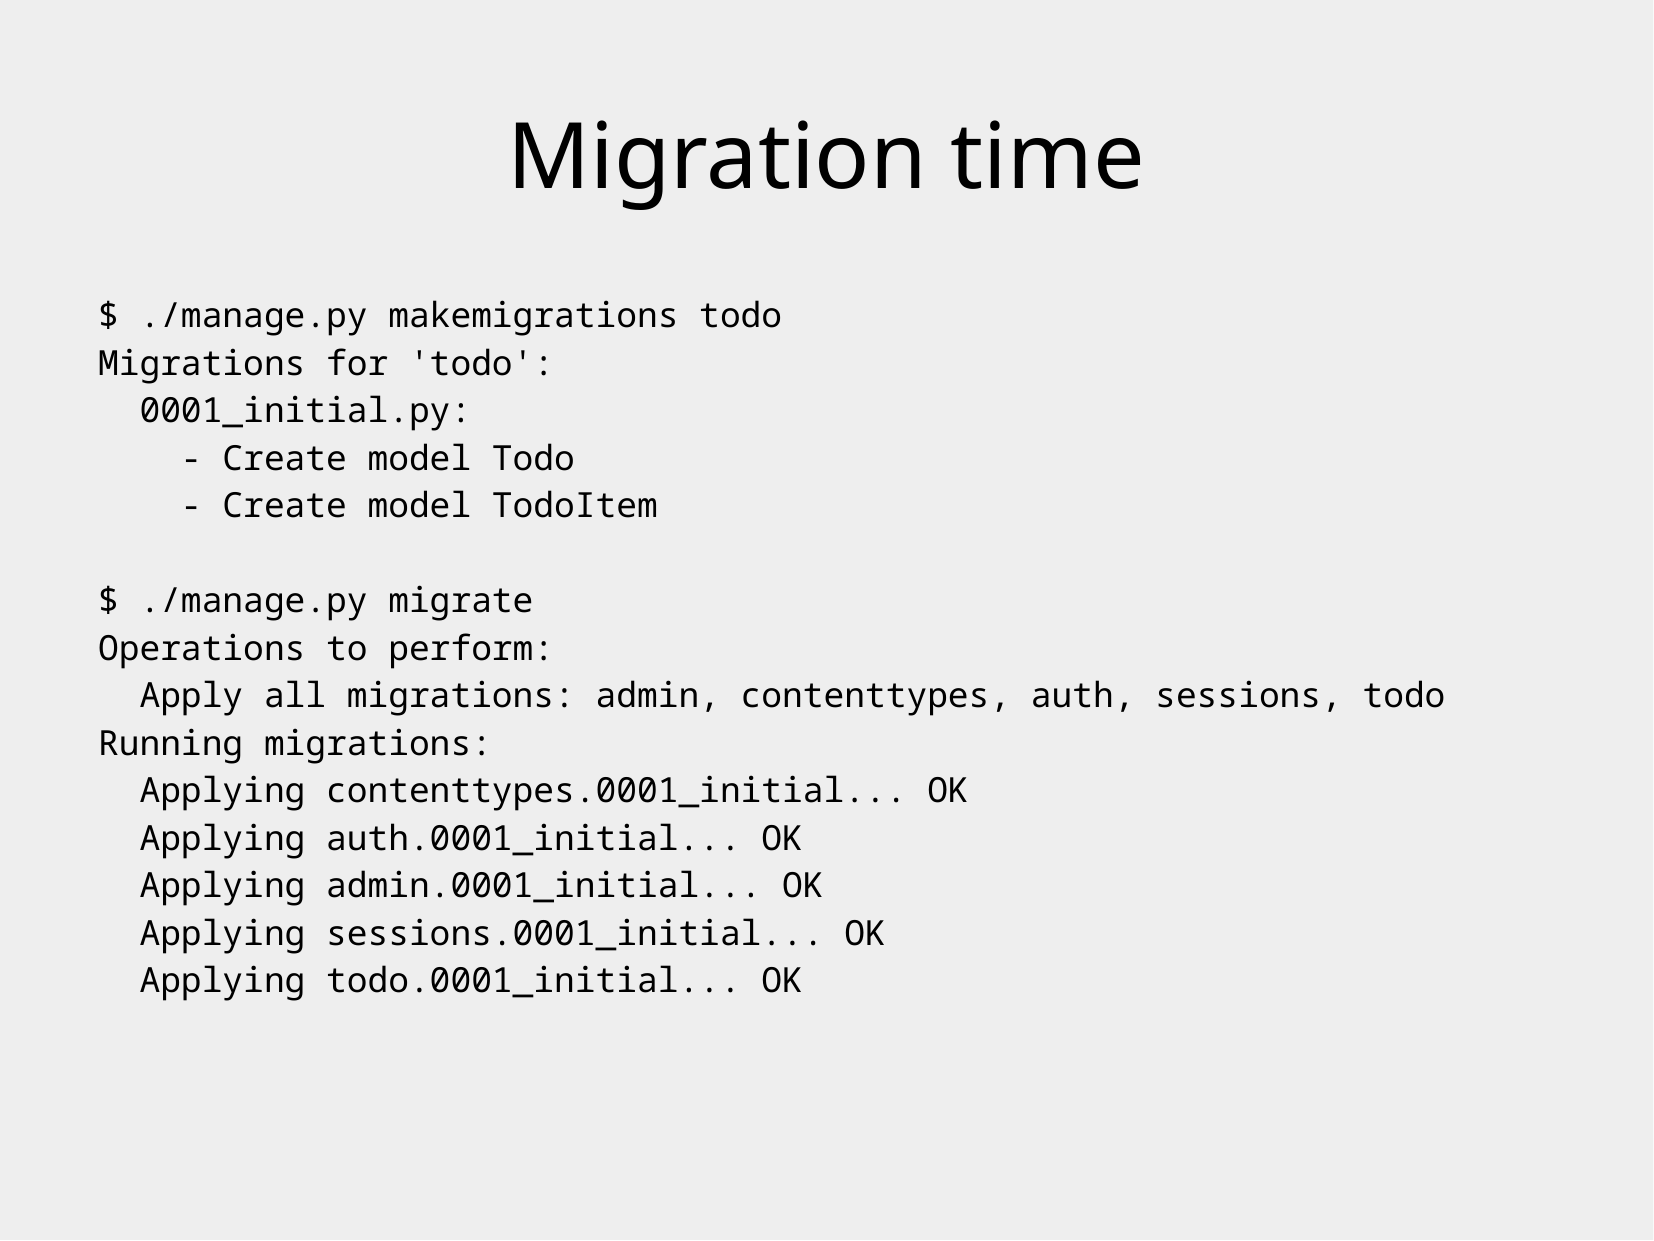

# Migration time
$ ./manage.py makemigrations todo
Migrations for 'todo':
 0001_initial.py:
 - Create model Todo
 - Create model TodoItem
$ ./manage.py migrate
Operations to perform:
 Apply all migrations: admin, contenttypes, auth, sessions, todo
Running migrations:
 Applying contenttypes.0001_initial... OK
 Applying auth.0001_initial... OK
 Applying admin.0001_initial... OK
 Applying sessions.0001_initial... OK
 Applying todo.0001_initial... OK